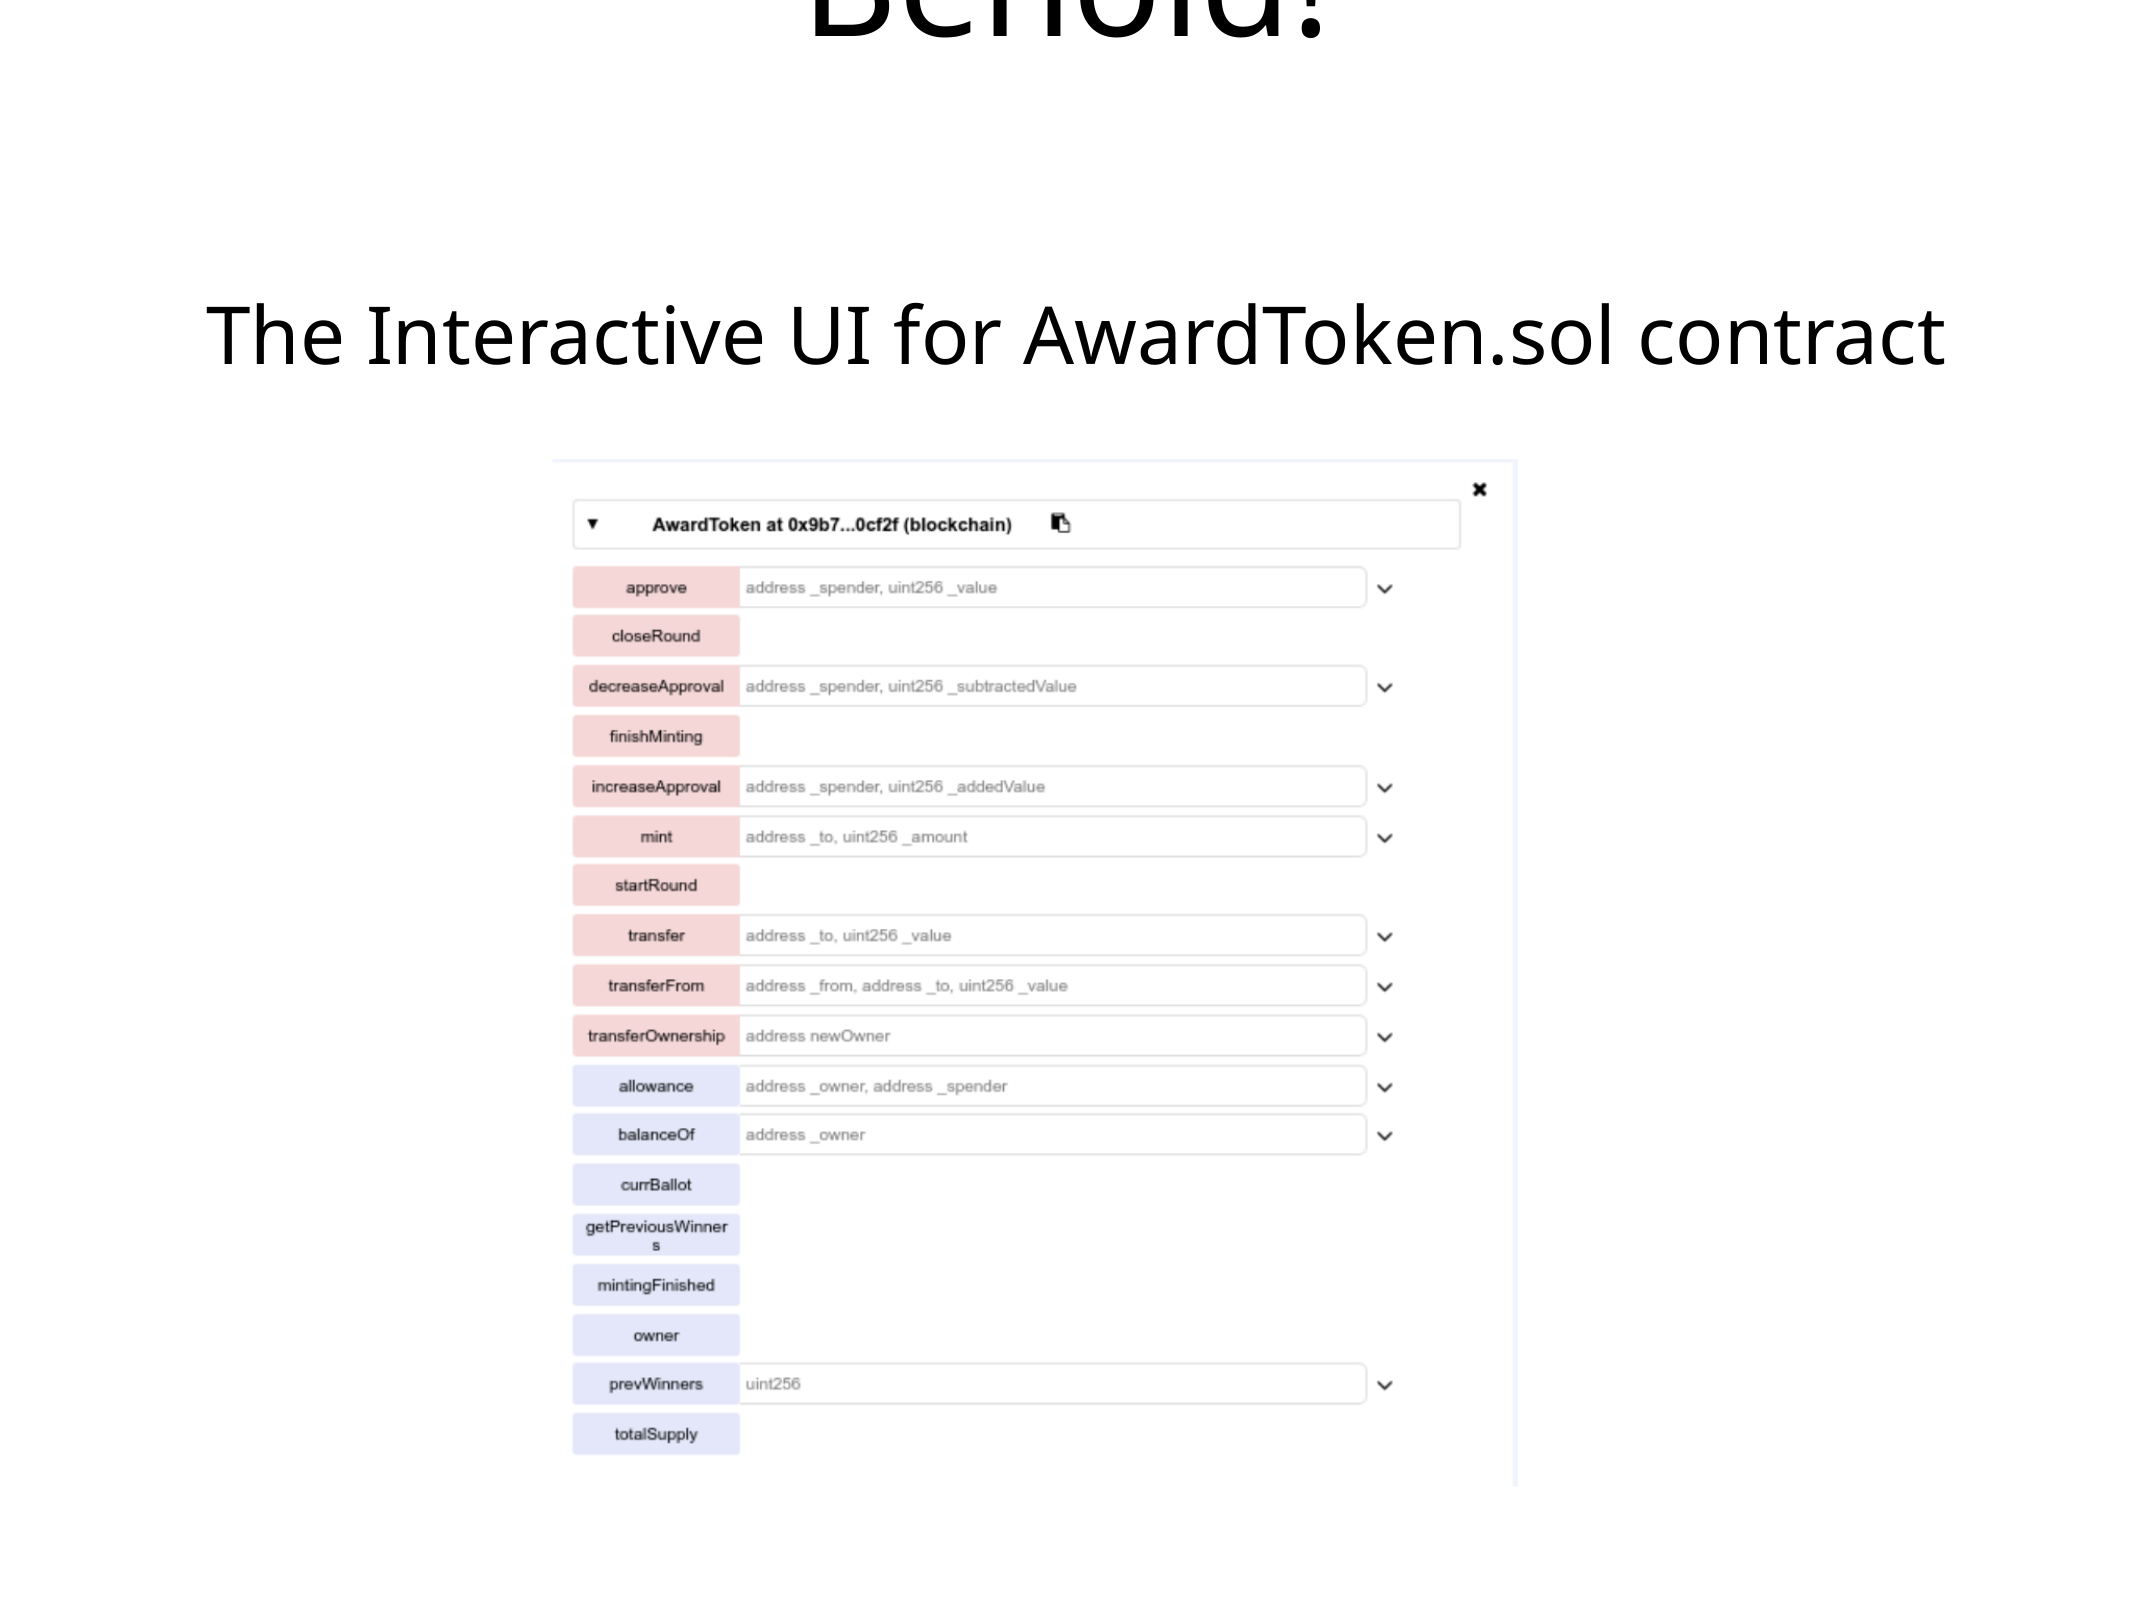

# Behold!
 The Interactive UI for AwardToken.sol contract
( when dependencies.js is the active file )